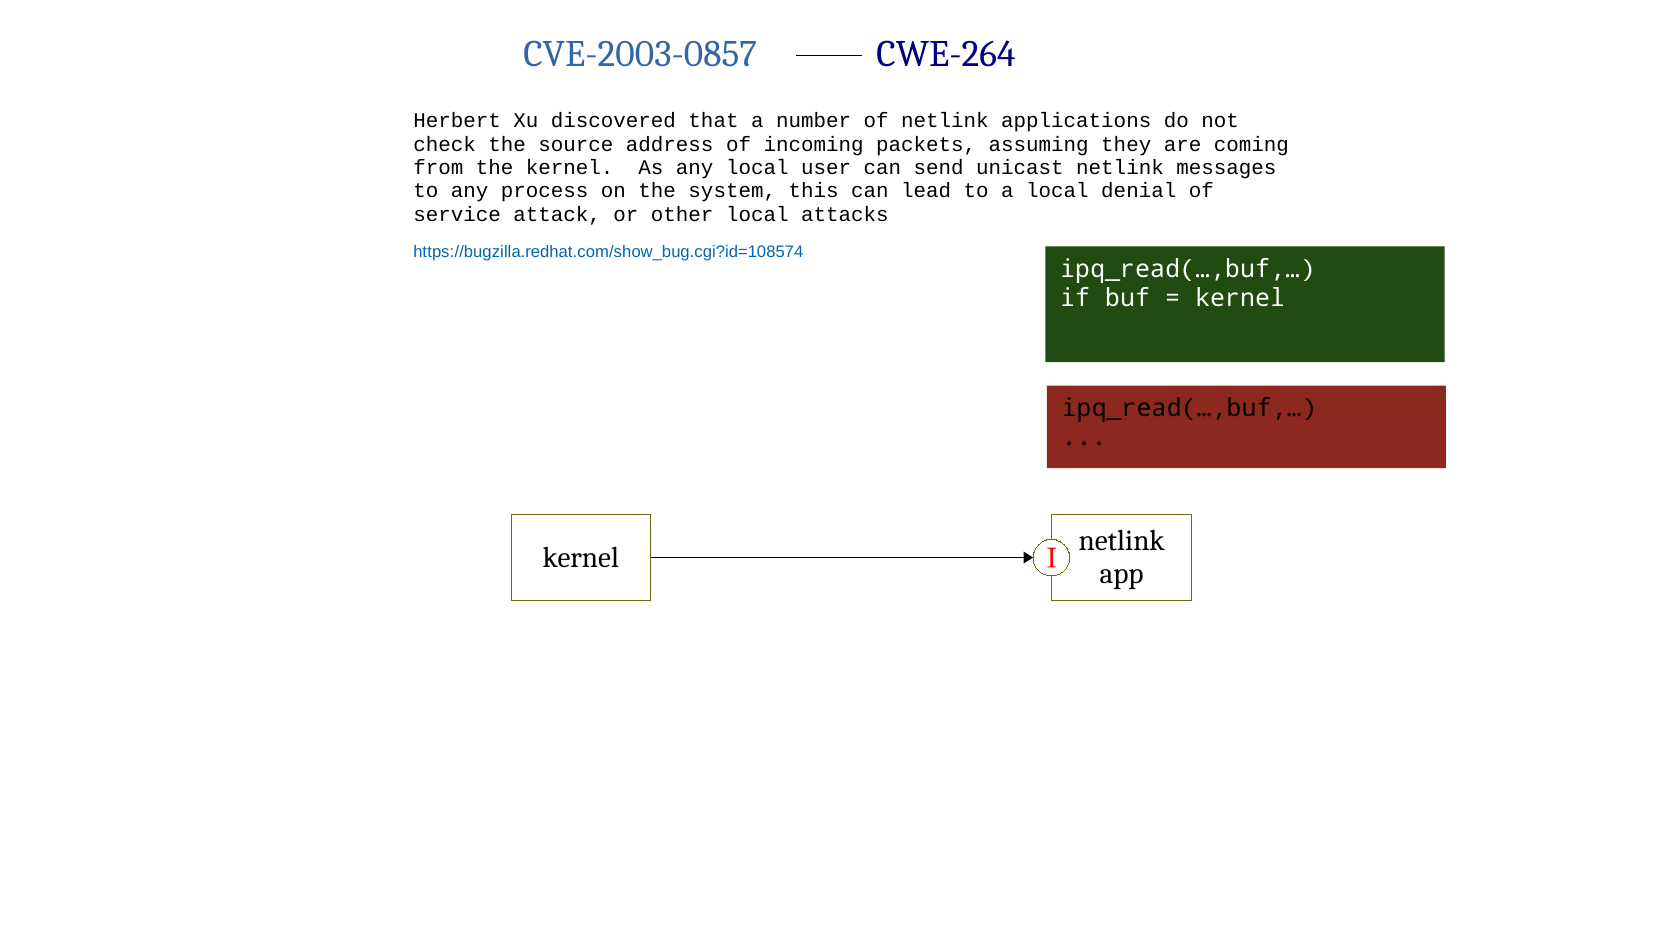

CVE-2003-0857
CWE-264
Herbert Xu discovered that a number of netlink applications do not
check the source address of incoming packets, assuming they are coming
from the kernel. As any local user can send unicast netlink messages
to any process on the system, this can lead to a local denial of
service attack, or other local attacks
https://bugzilla.redhat.com/show_bug.cgi?id=108574
ipq_read(…,buf,…)
if buf = kernel
ipq_read(…,buf,…)
...
kernel
netlink
app